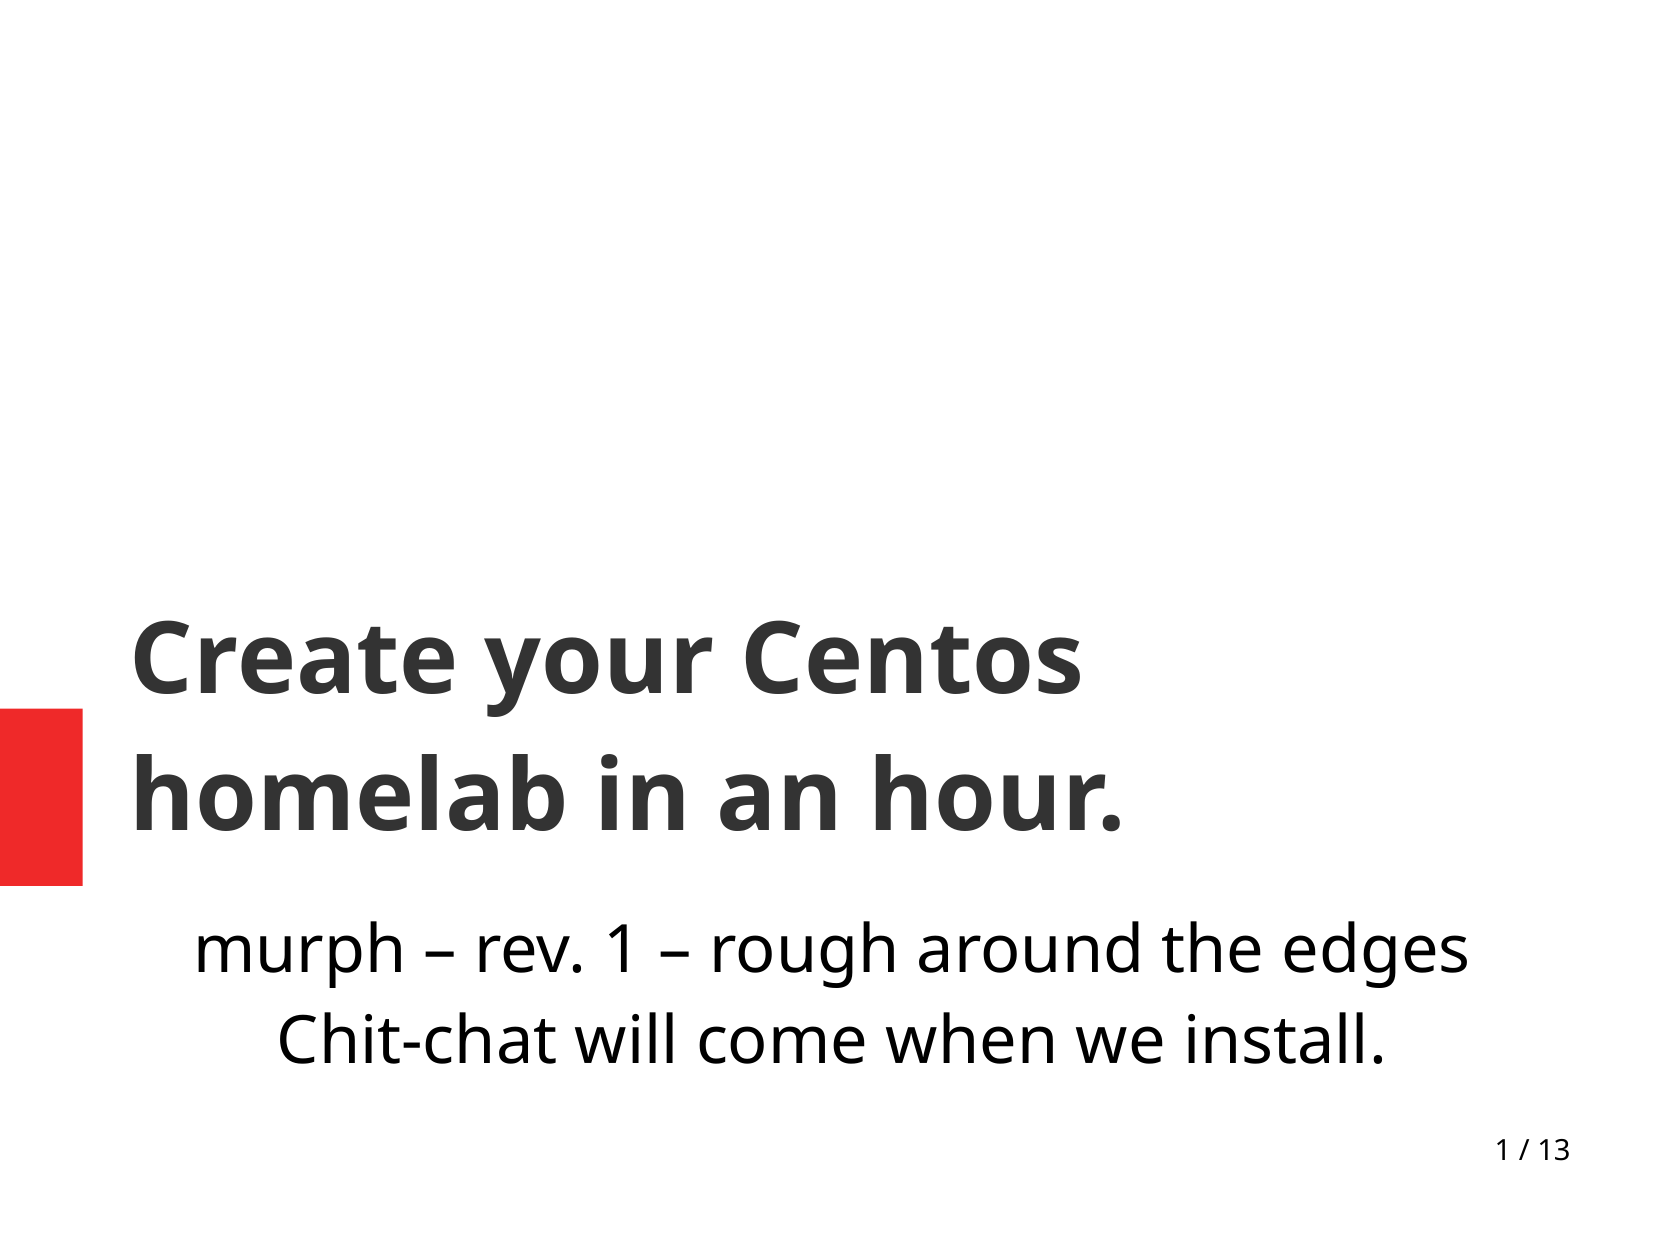

# Create your Centos homelab in an hour.
murph – rev. 1 – rough around the edges
Chit-chat will come when we install.
1